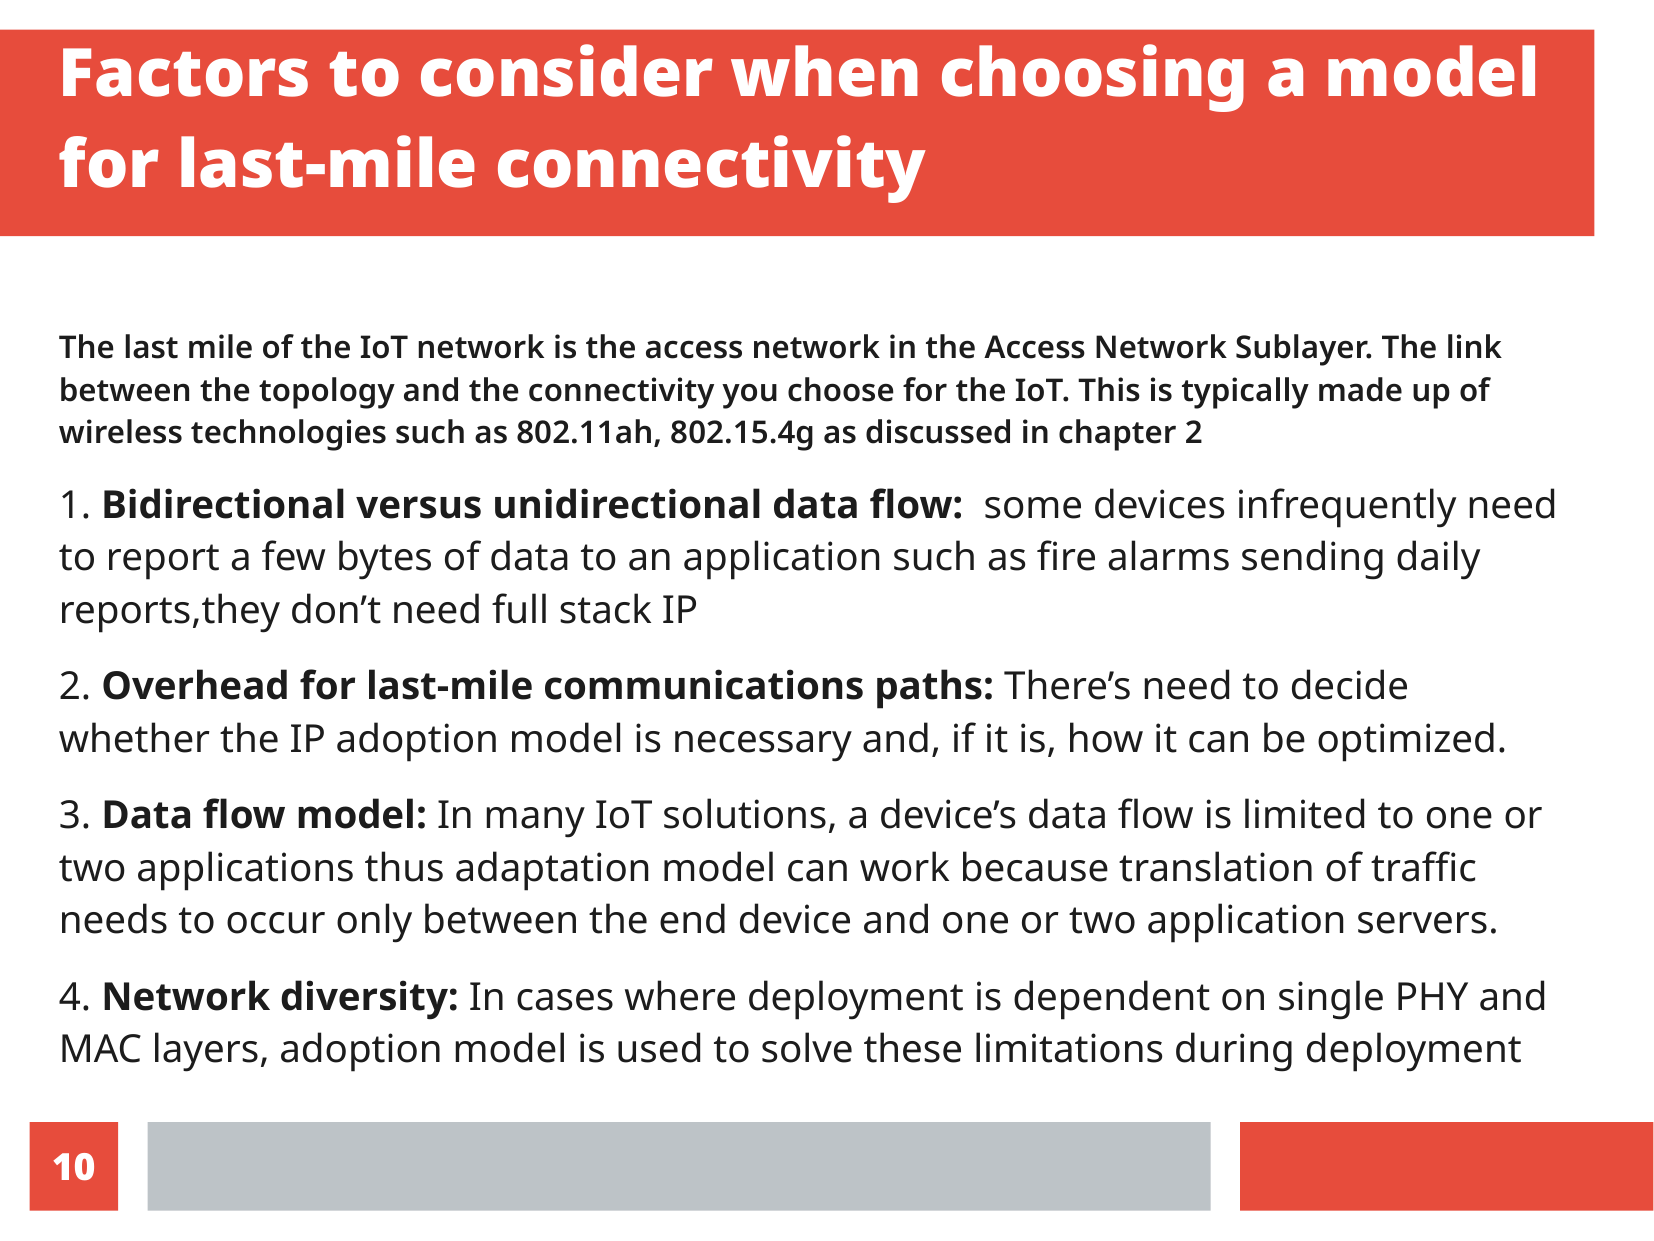

# Factors to consider when choosing a model for last-mile connectivity
The last mile of the IoT network is the access network in the Access Network Sublayer. The link between the topology and the connectivity you choose for the IoT. This is typically made up of wireless technologies such as 802.11ah, 802.15.4g as discussed in chapter 2
1. Bidirectional versus unidirectional data flow: some devices infrequently need to report a few bytes of data to an application such as fire alarms sending daily reports,they don’t need full stack IP
2. Overhead for last-mile communications paths: There’s need to decide whether the IP adoption model is necessary and, if it is, how it can be optimized.
3. Data flow model: In many IoT solutions, a device’s data flow is limited to one or two applications thus adaptation model can work because translation of traffic needs to occur only between the end device and one or two application servers.
4. Network diversity: In cases where deployment is dependent on single PHY and MAC layers, adoption model is used to solve these limitations during deployment
10